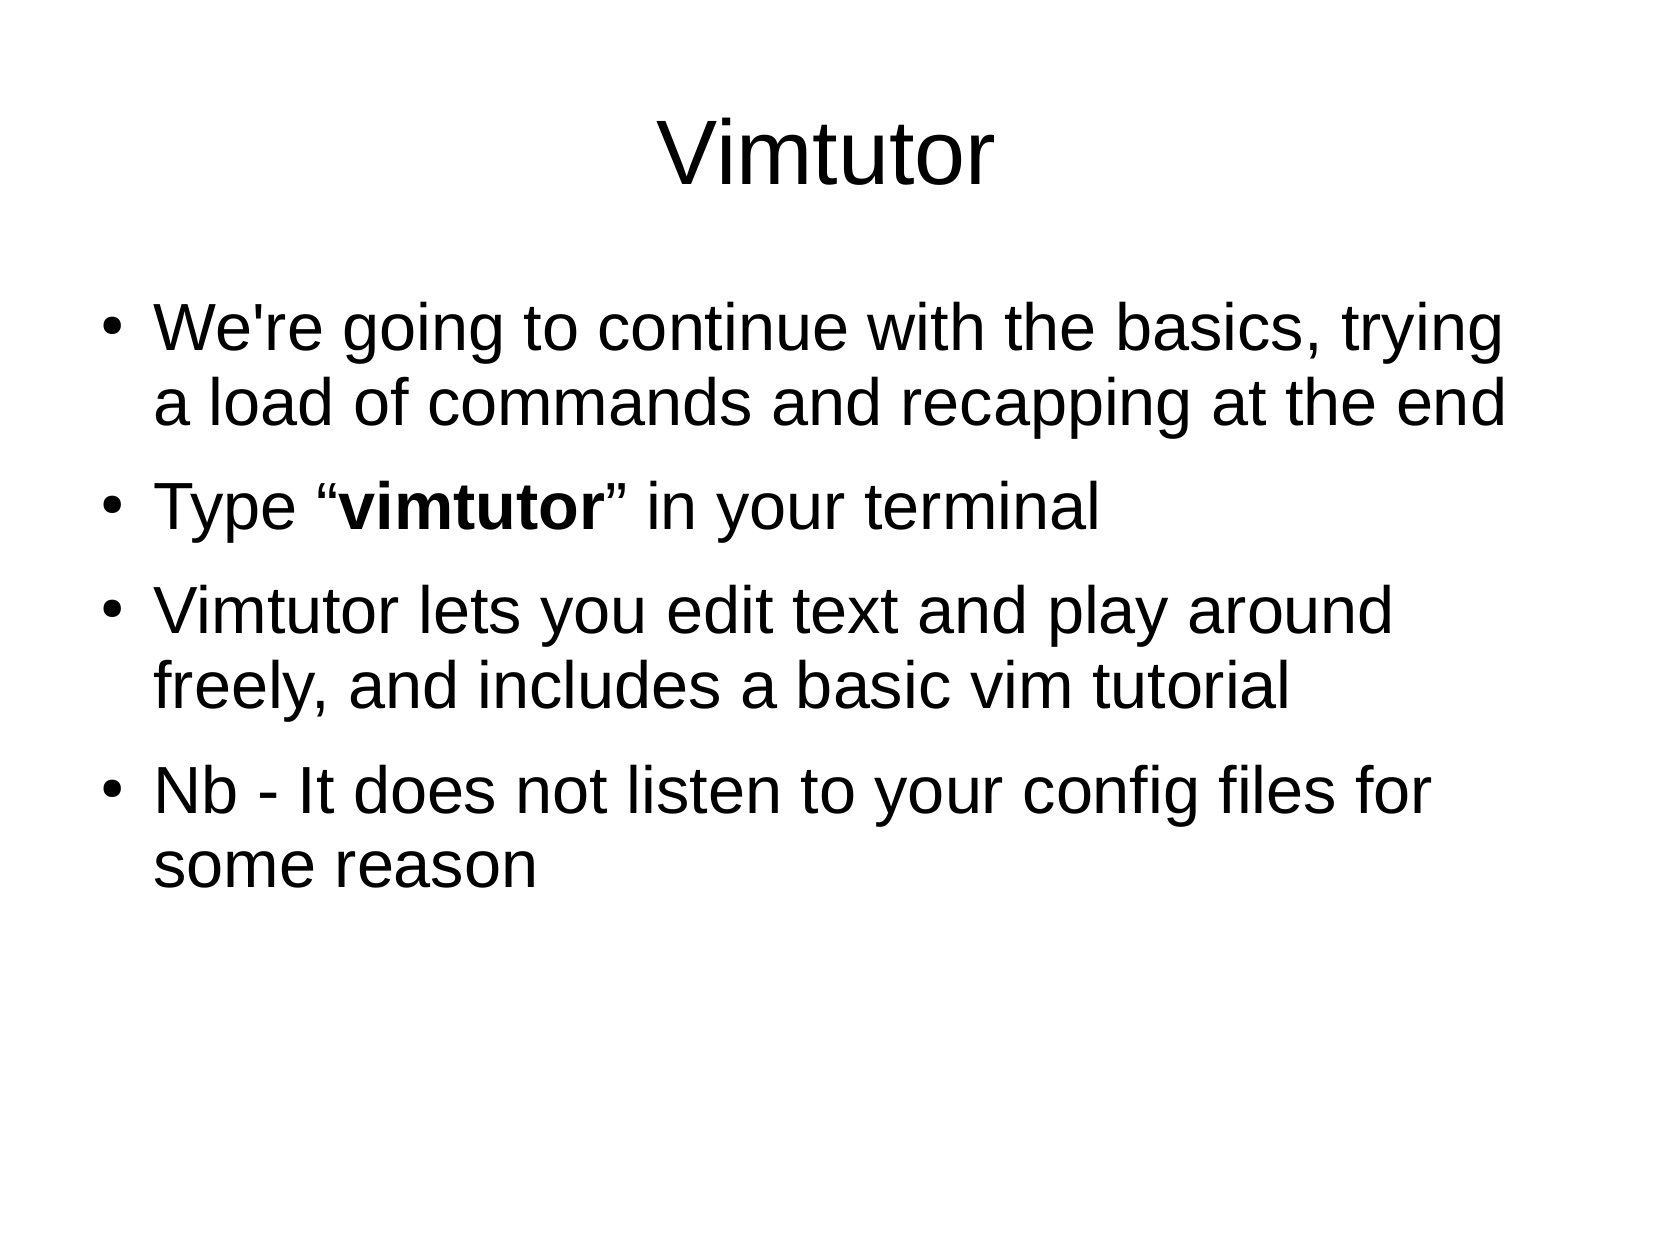

# Vimtutor
We're going to continue with the basics, trying a load of commands and recapping at the end
Type “vimtutor” in your terminal
Vimtutor lets you edit text and play around freely, and includes a basic vim tutorial
Nb - It does not listen to your config files for some reason